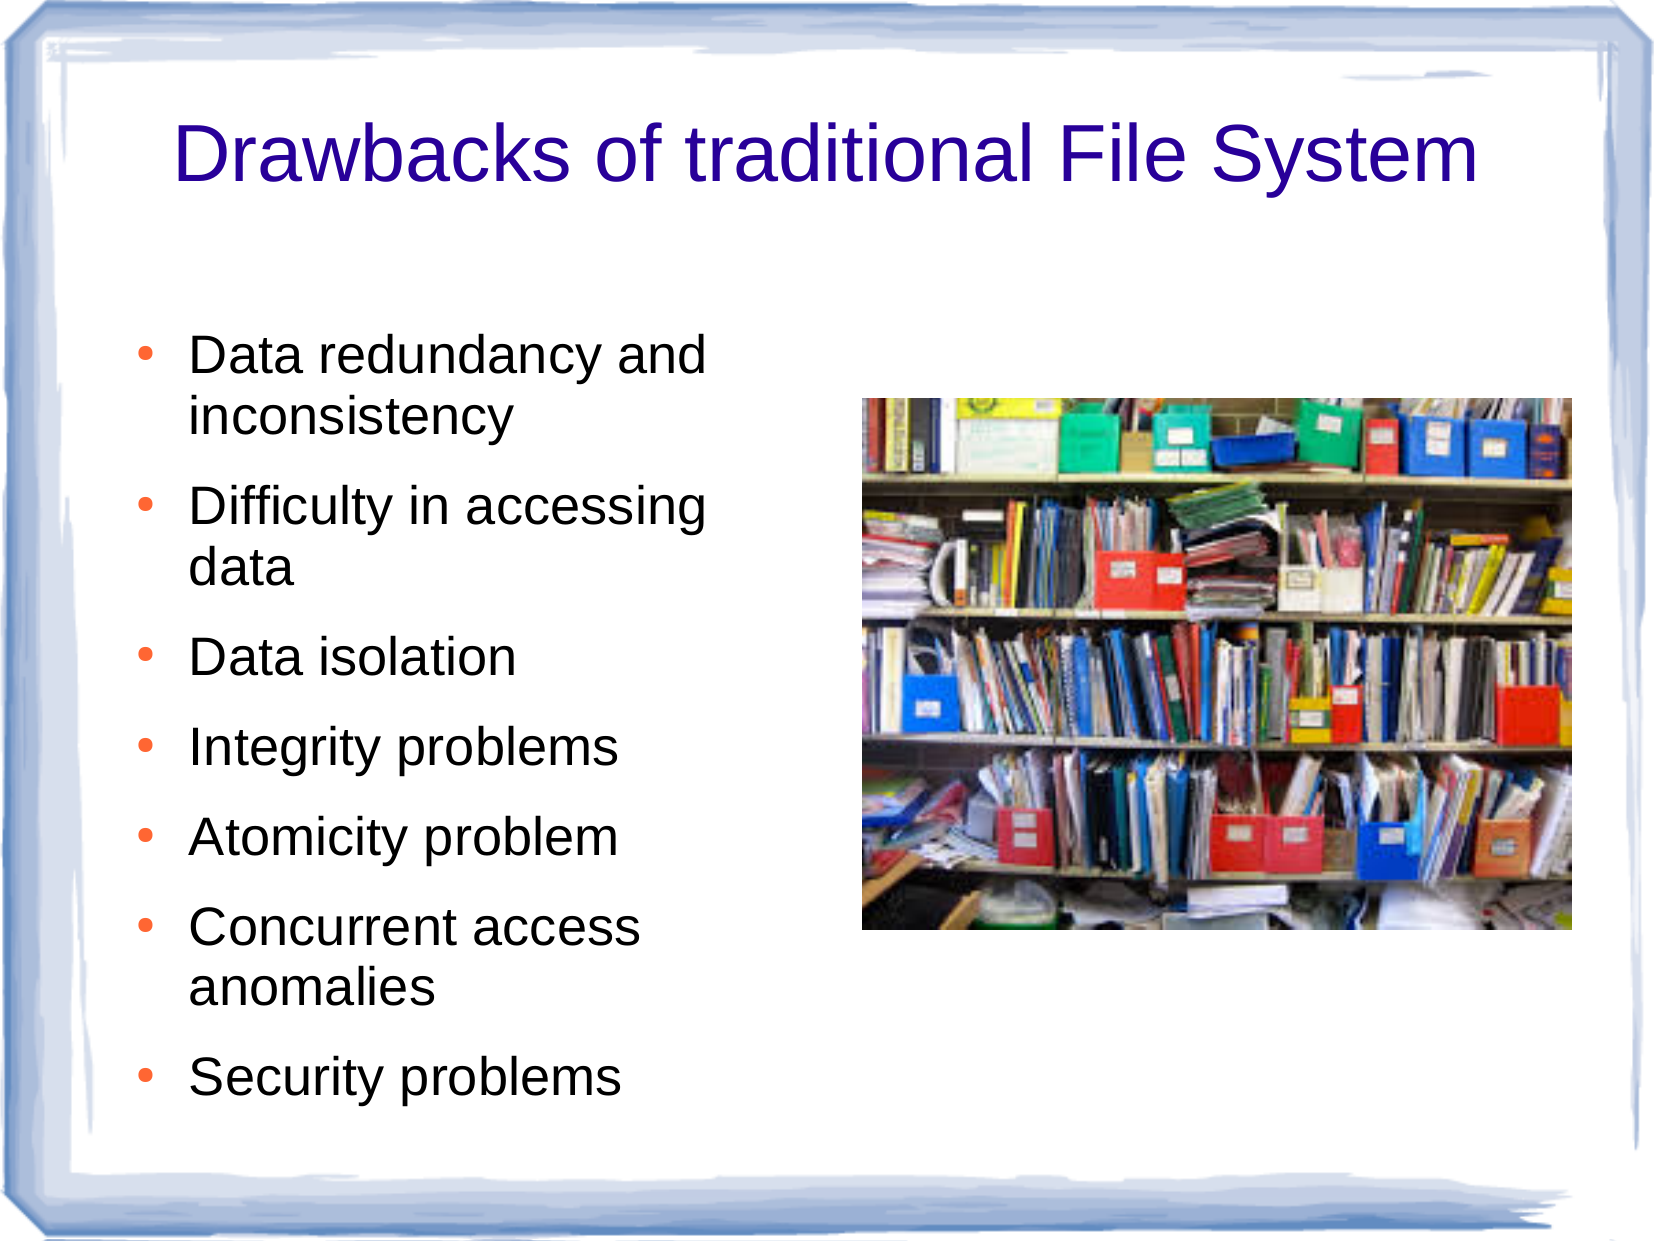

# Drawbacks of traditional File System
Data redundancy and inconsistency
Difficulty in accessing data
Data isolation
Integrity problems
Atomicity problem
Concurrent access anomalies
Security problems